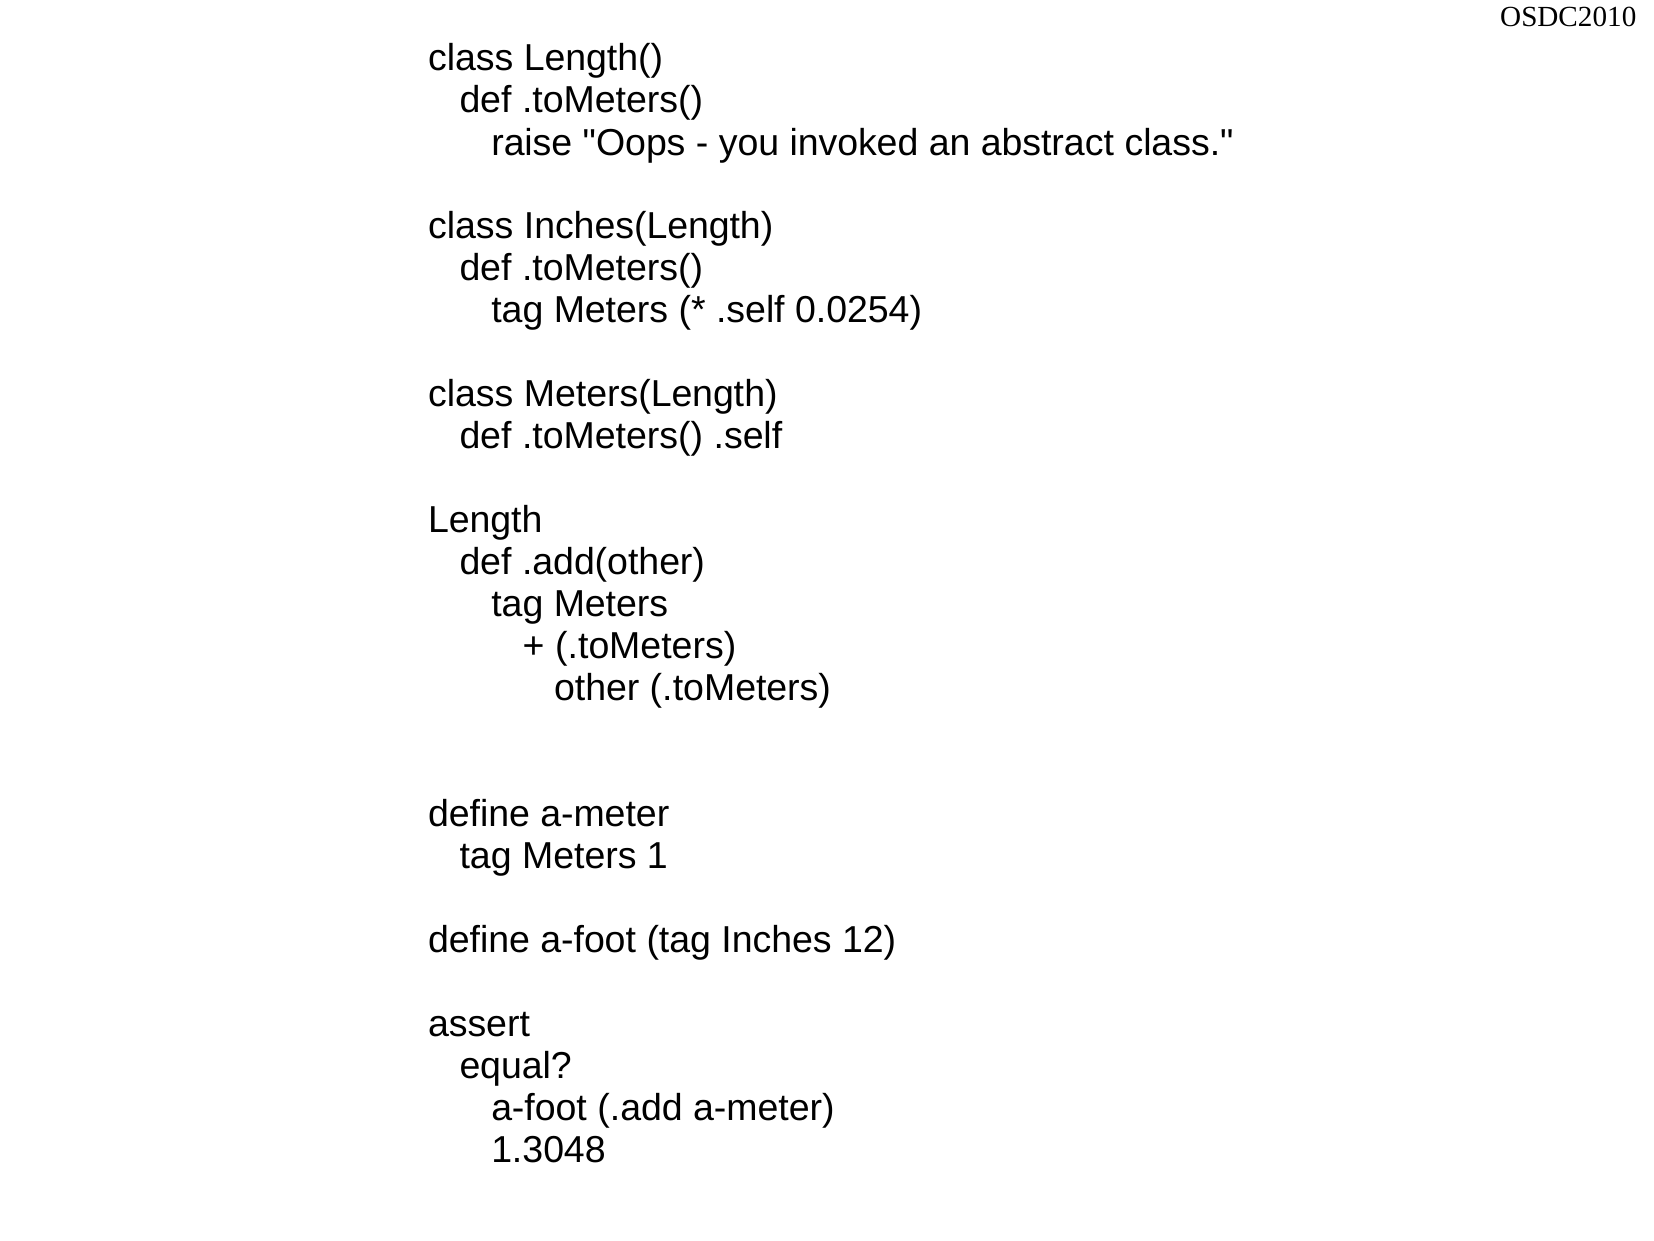

class Length()
 def .toMeters()
 raise "Oops - you invoked an abstract class."
class Inches(Length)
 def .toMeters()
 tag Meters (* .self 0.0254)
class Meters(Length)
 def .toMeters() .self
Length
 def .add(other)
 tag Meters
 + (.toMeters)
 other (.toMeters)
define a-meter
 tag Meters 1
define a-foot (tag Inches 12)
assert
 equal?
 a-foot (.add a-meter)
 1.3048